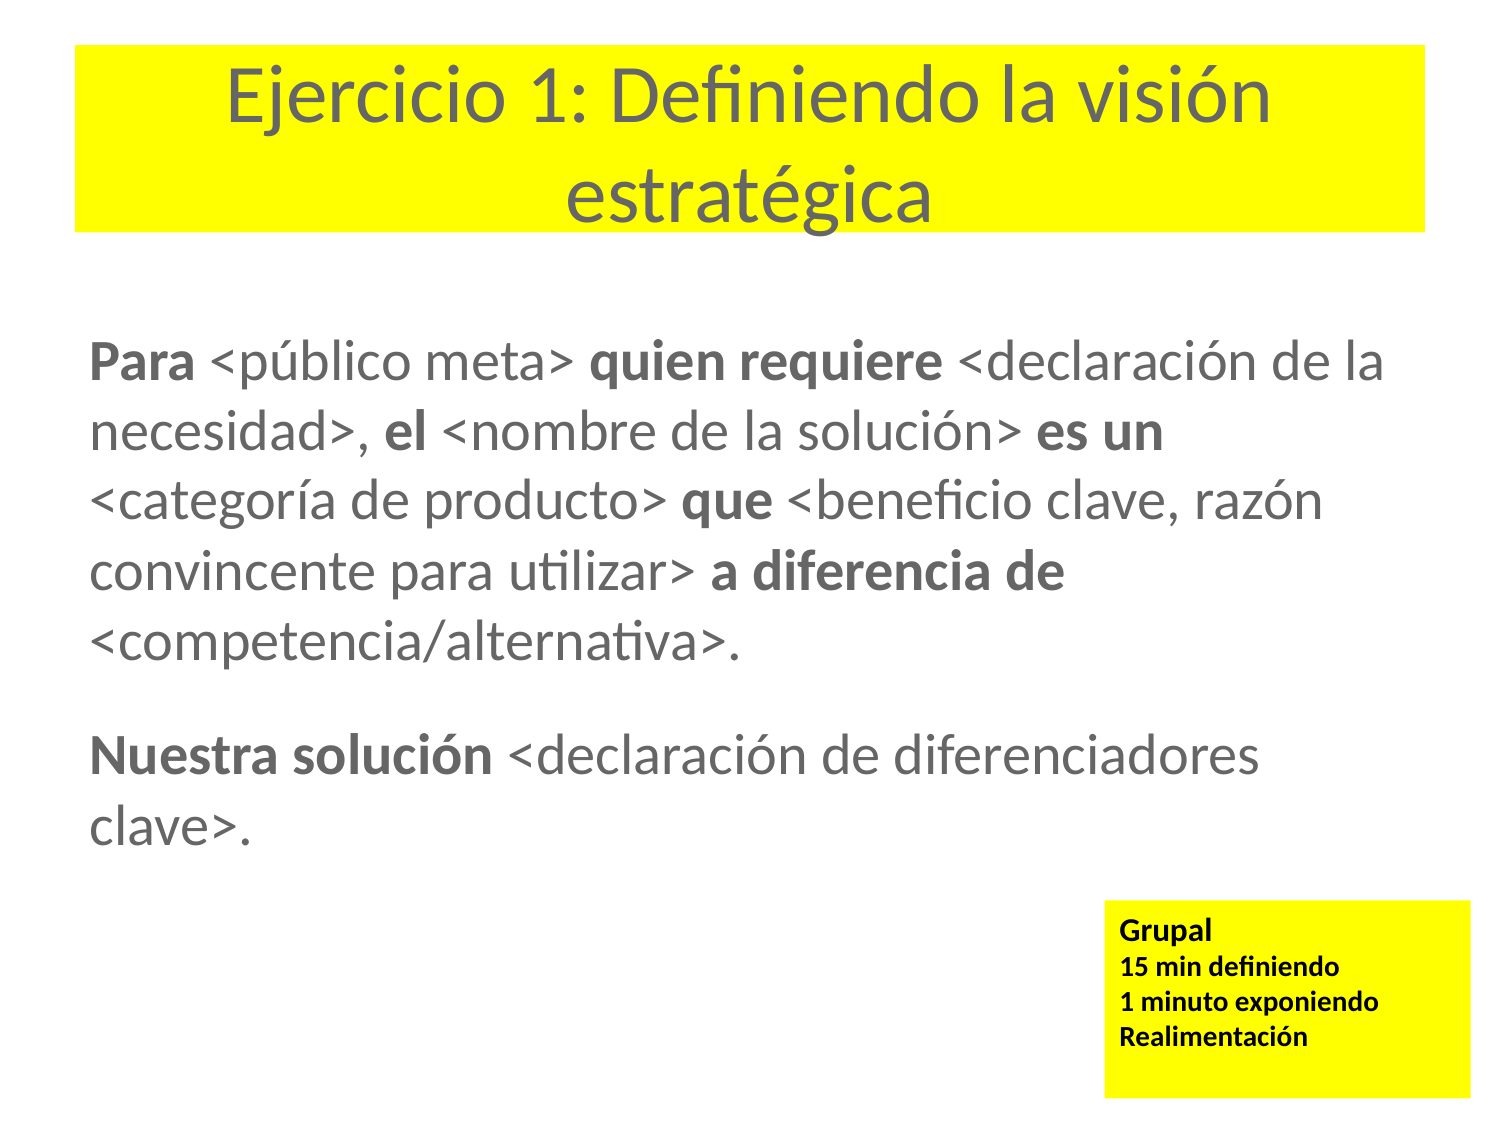

Ejercicio 1: Definiendo la visión estratégica
Para <público meta> quien requiere <declaración de la necesidad>, el <nombre de la solución> es un <categoría de producto> que <beneficio clave, razón convincente para utilizar> a diferencia de <competencia/alternativa>.
Nuestra solución <declaración de diferenciadores clave>.
Grupal
15 min definiendo
1 minuto exponiendo
Realimentación